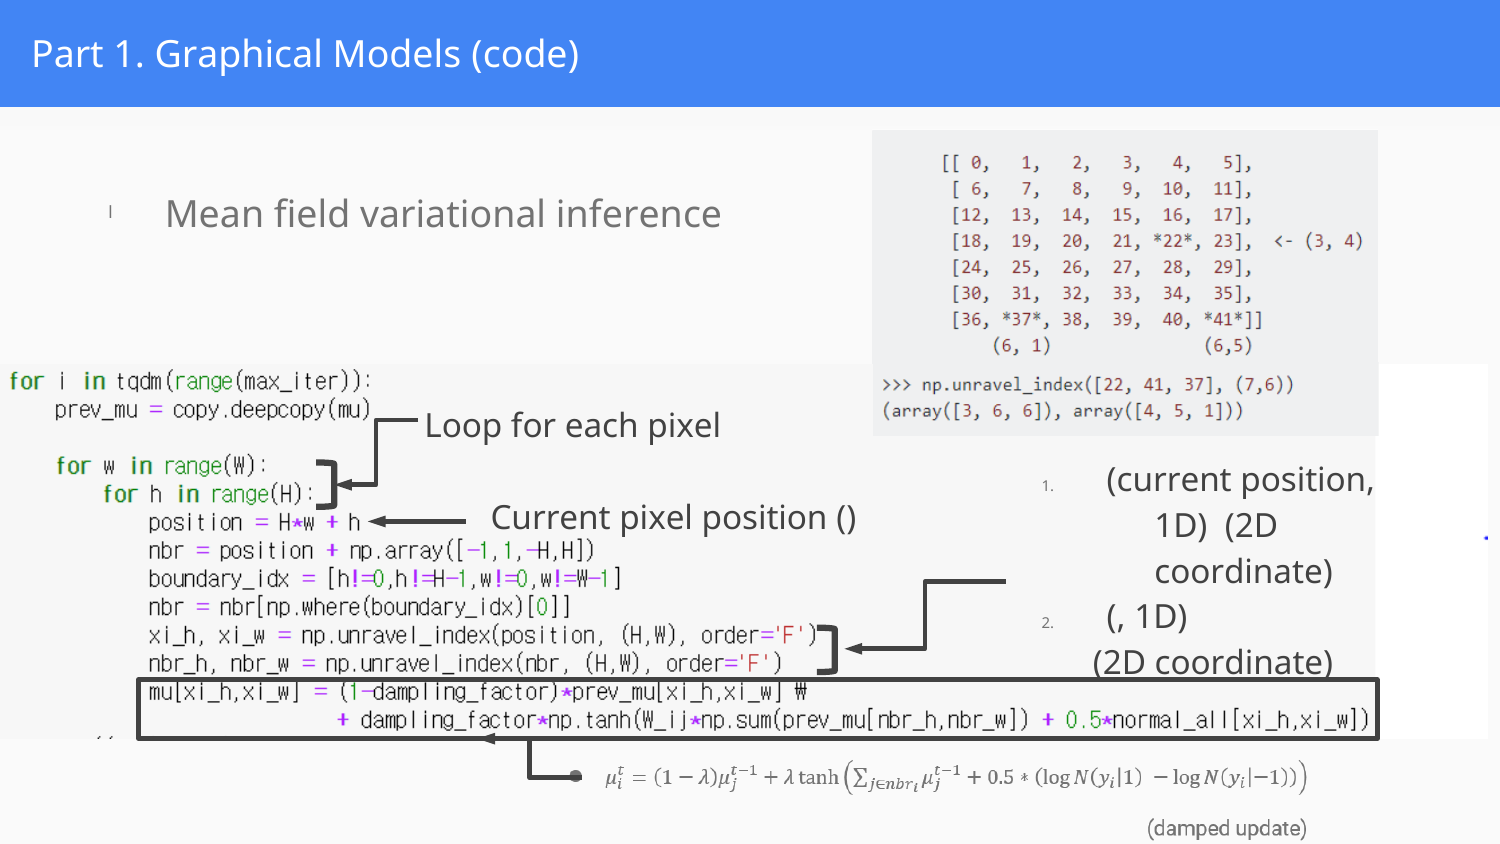

# Part 1. Graphical Models (code)
Mean field variational inference
Loop for each pixel
 (current position, 1D) (2D coordinate)
 (, 1D)
 (2D coordinate)
Current pixel position ()